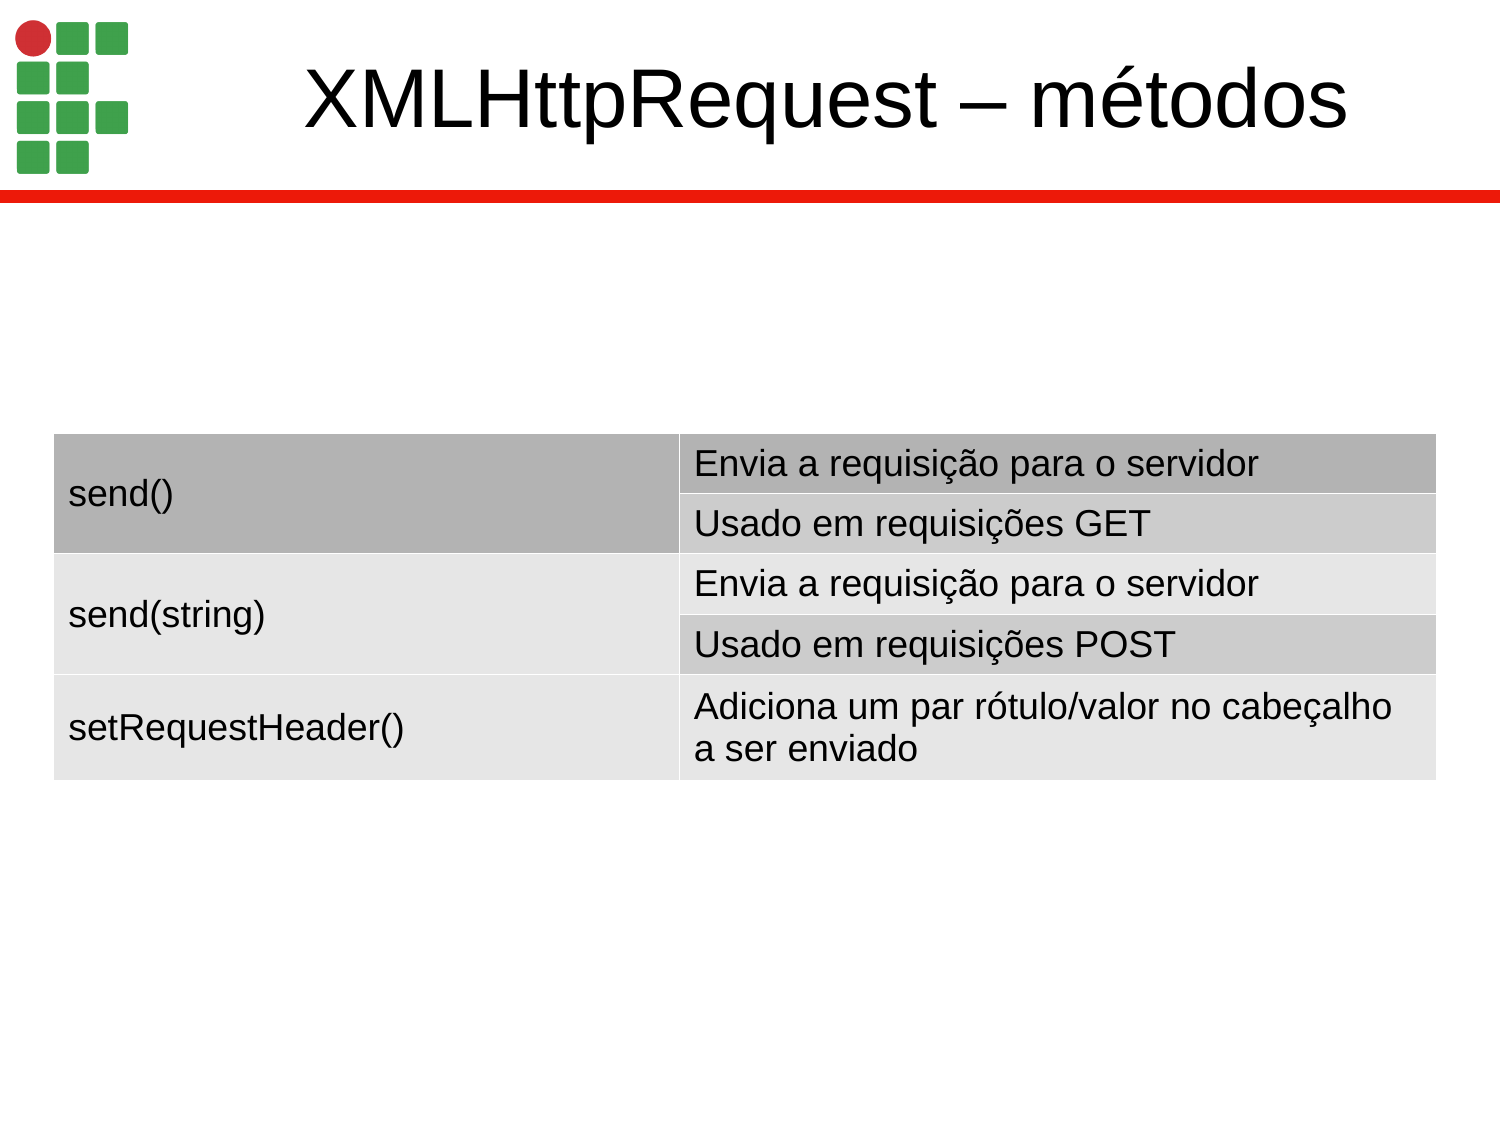

# XMLHttpRequest – métodos
| send() | Envia a requisição para o servidor |
| --- | --- |
| | Usado em requisições GET |
| send(string) | Envia a requisição para o servidor |
| | Usado em requisições POST |
| setRequestHeader() | Adiciona um par rótulo/valor no cabeçalho a ser enviado |